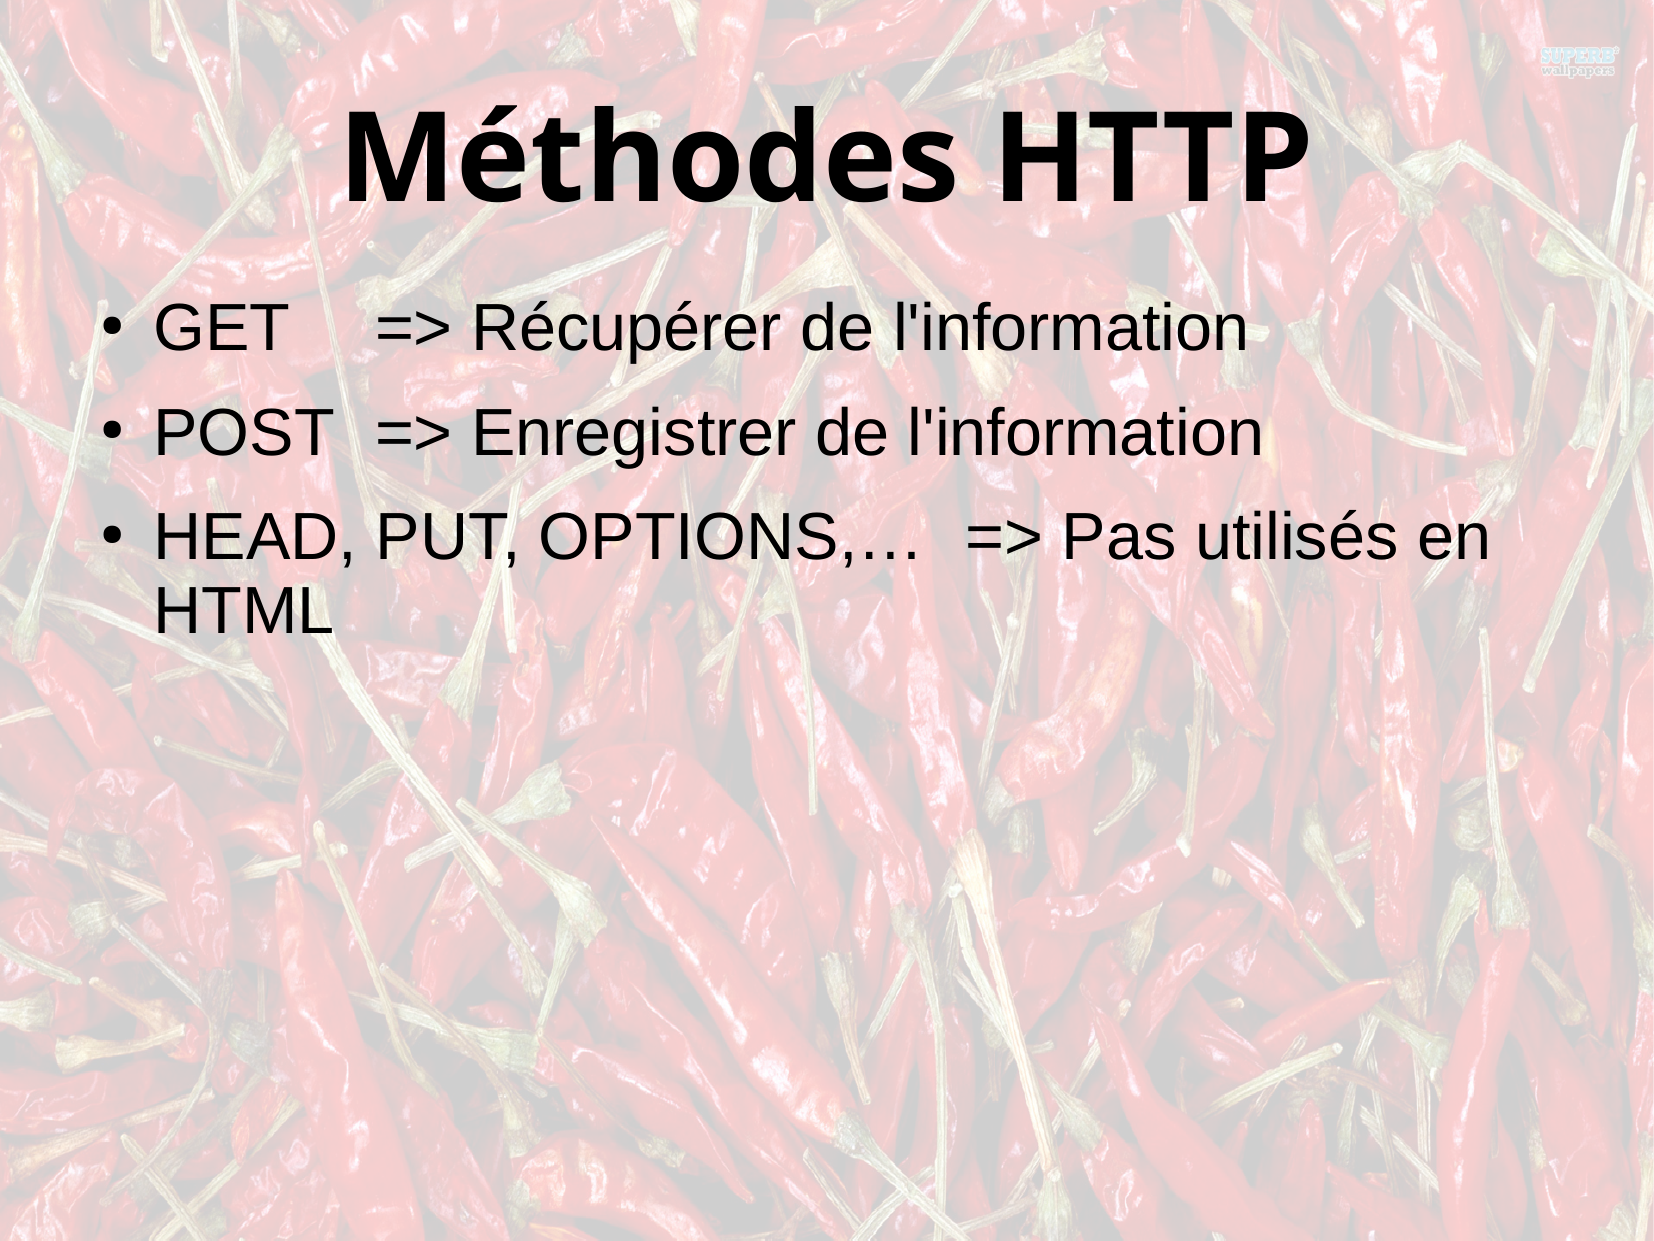

# Méthodes HTTP
GET 	=> Récupérer de l'information
POST 	=> Enregistrer de l'information
HEAD, PUT, OPTIONS,…	=> Pas utilisés en HTML